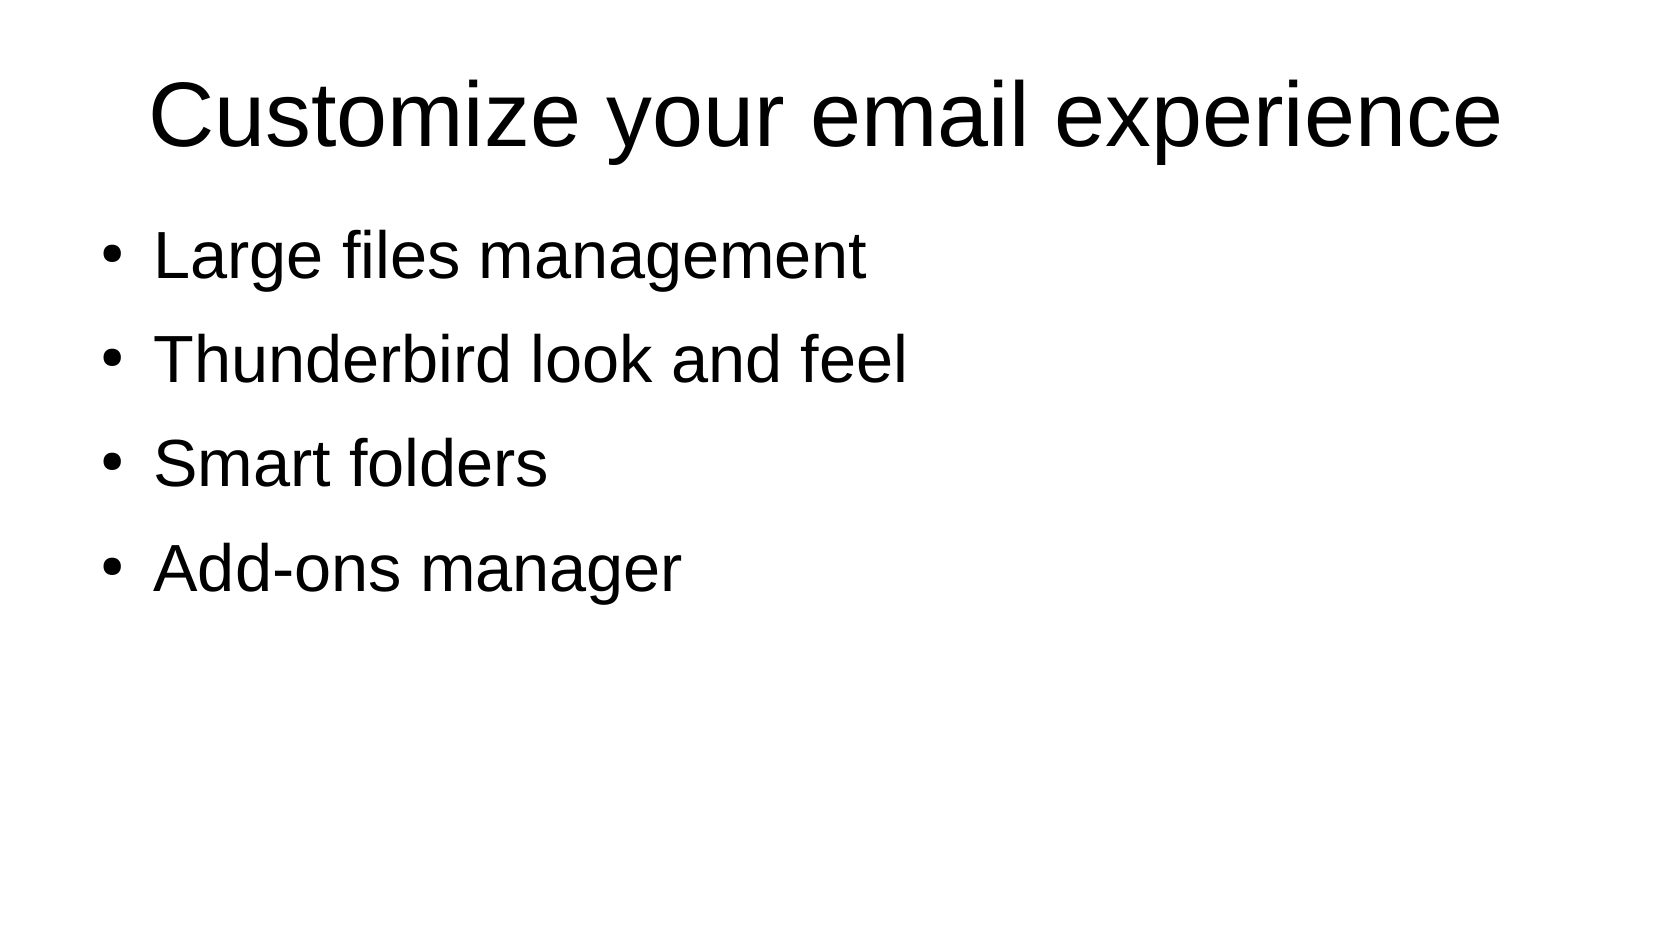

# Customize your email experience
Large files management
Thunderbird look and feel
Smart folders
Add-ons manager